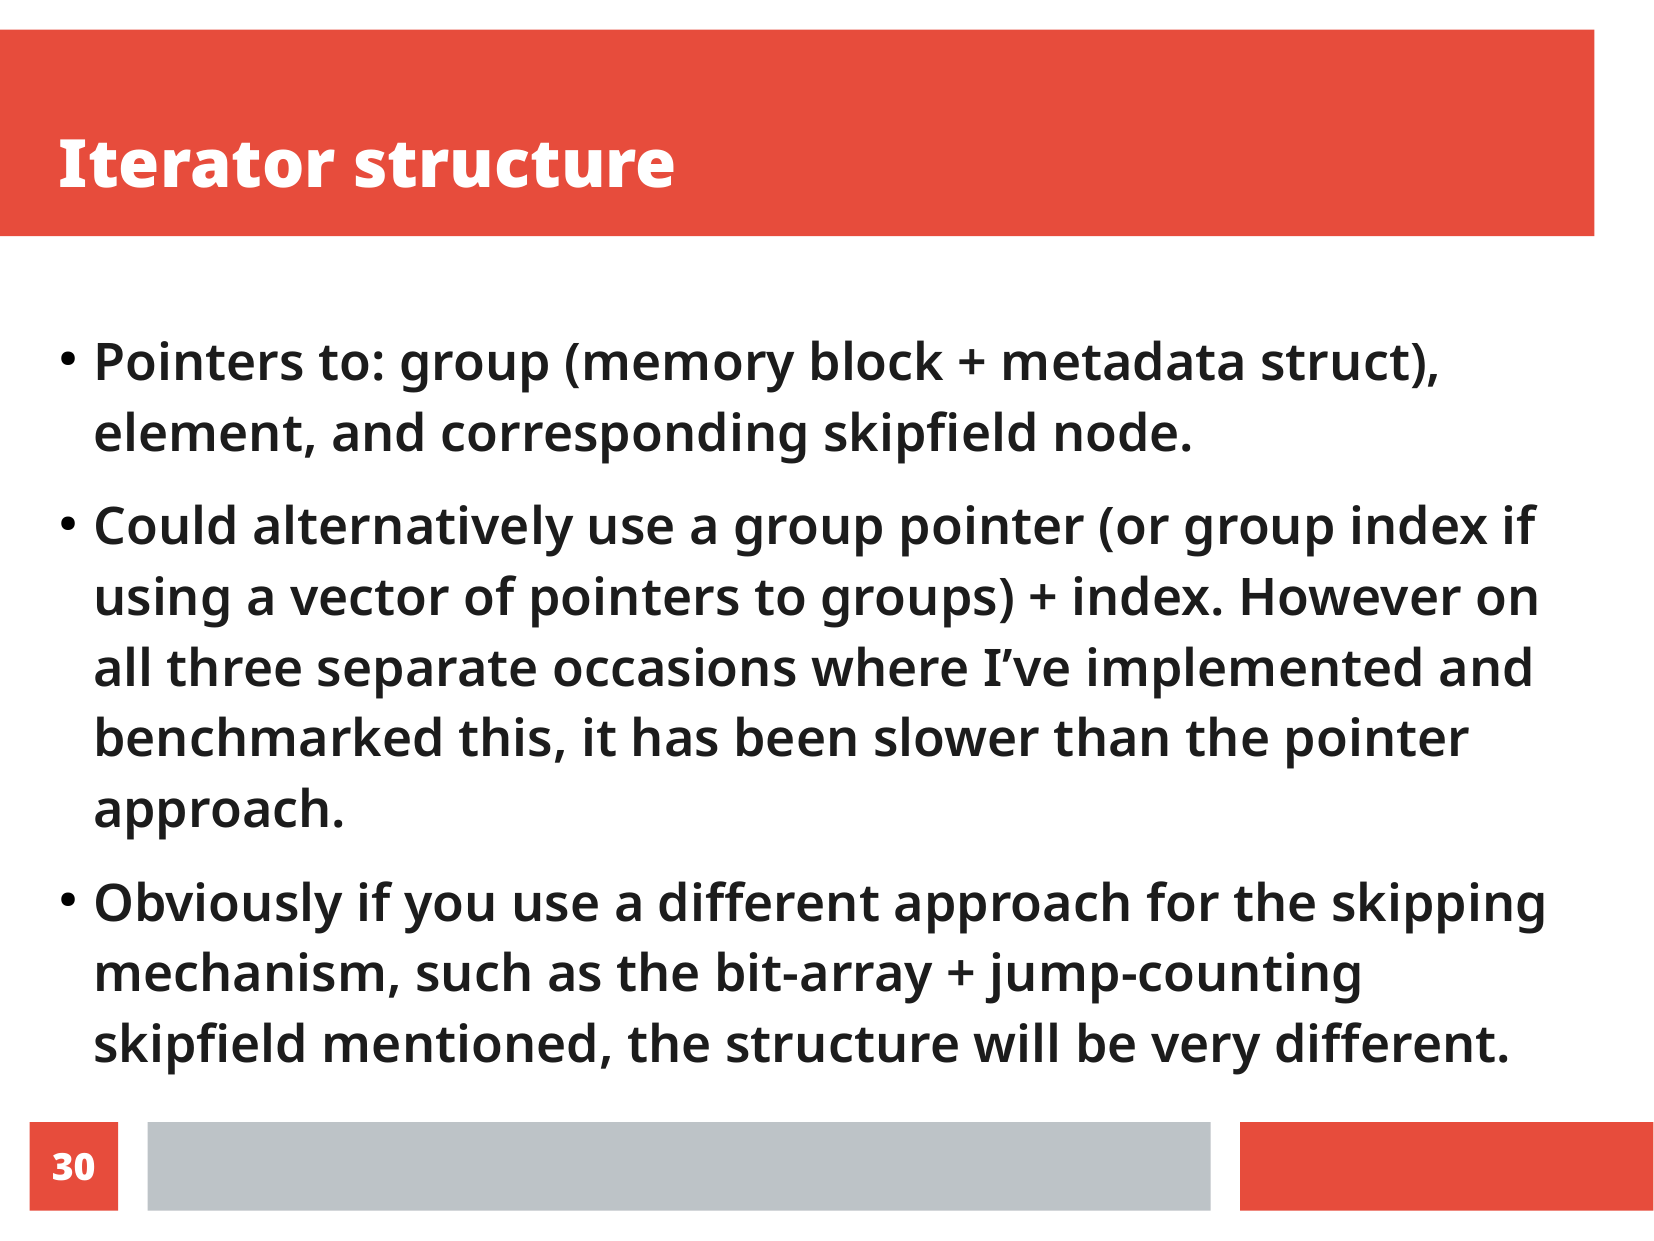

# Iterator structure
Pointers to: group (memory block + metadata struct), element, and corresponding skipfield node.
Could alternatively use a group pointer (or group index if using a vector of pointers to groups) + index. However on all three separate occasions where I’ve implemented and benchmarked this, it has been slower than the pointer approach.
Obviously if you use a different approach for the skipping mechanism, such as the bit-array + jump-counting skipfield mentioned, the structure will be very different.
30